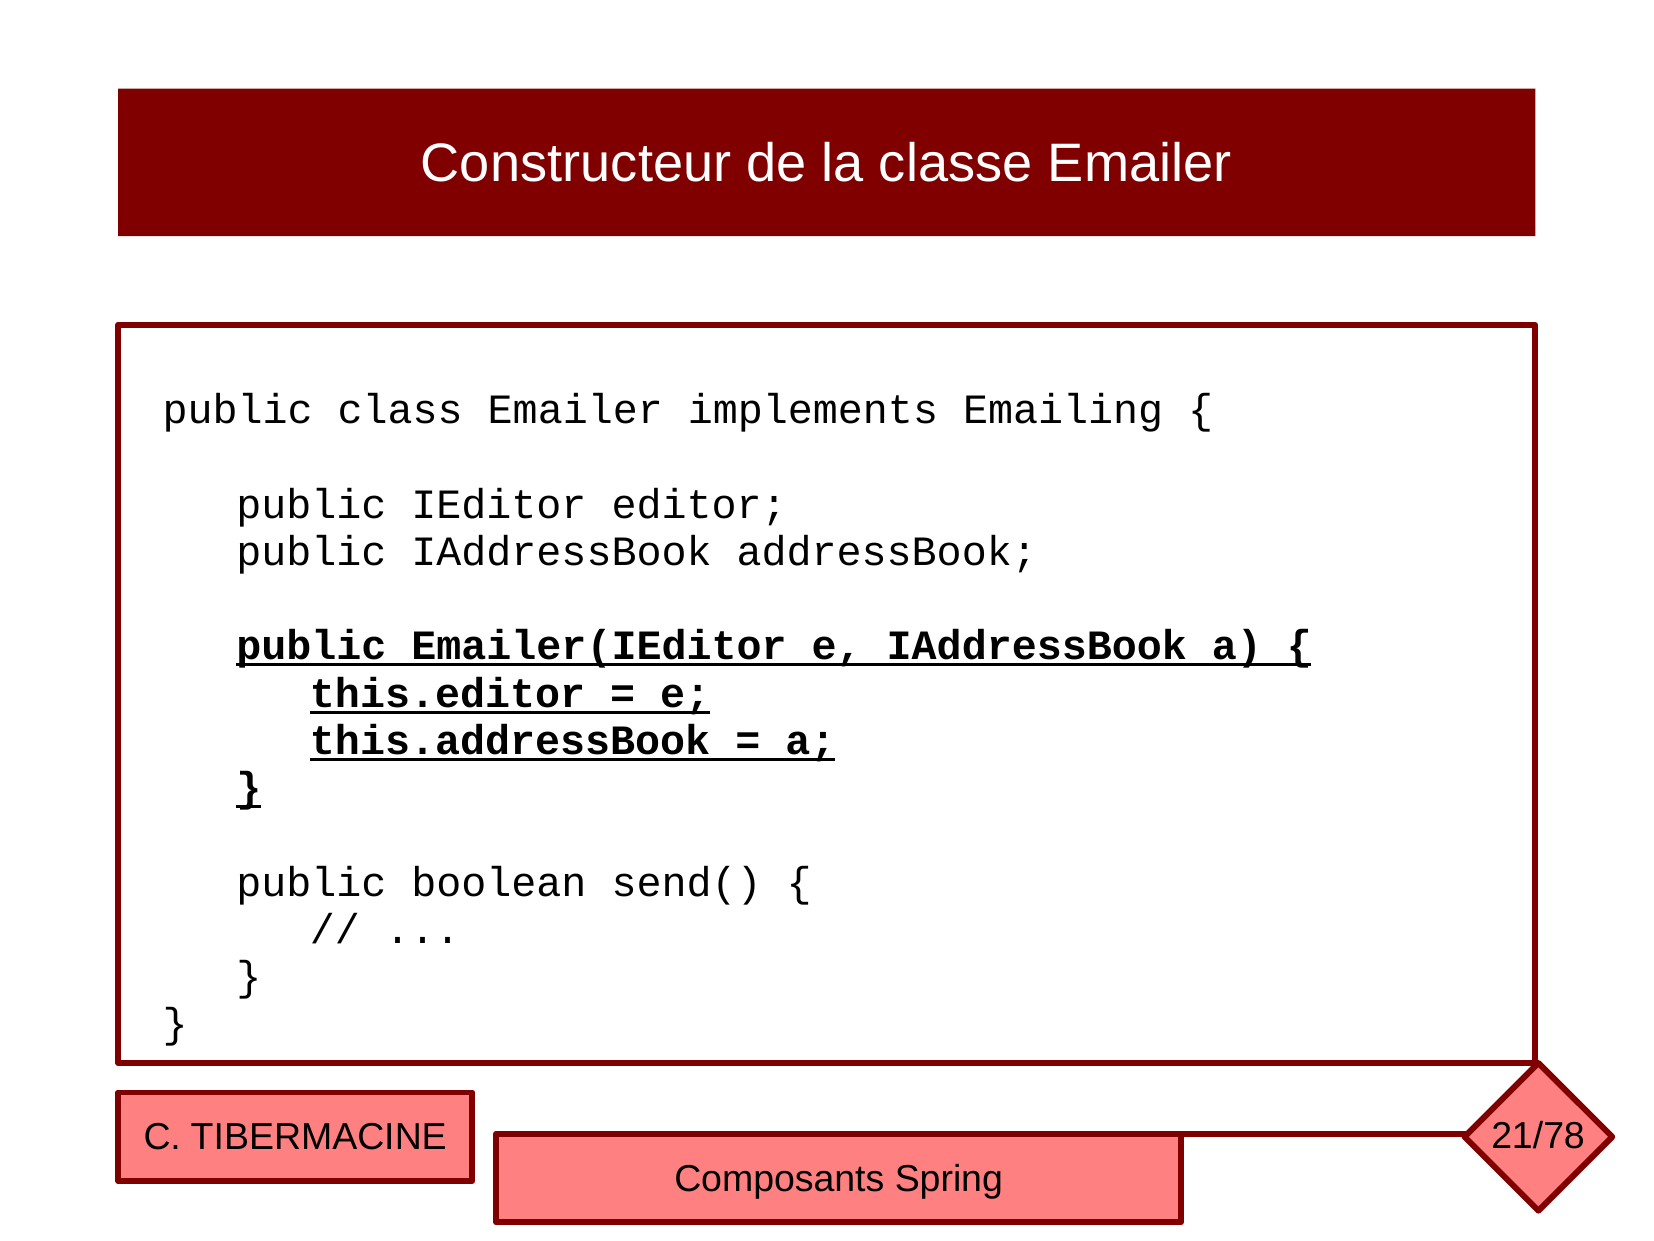

Constructeur de la classe Emailer
public class Emailer implements Emailing {
	public IEditor editor;
	public IAddressBook addressBook;
	public Emailer(IEditor e, IAddressBook a) {
		this.editor = e;
		this.addressBook = a;
	}
	public boolean send() {
		// ...
	}
}
C. TIBERMACINE
Composants Spring